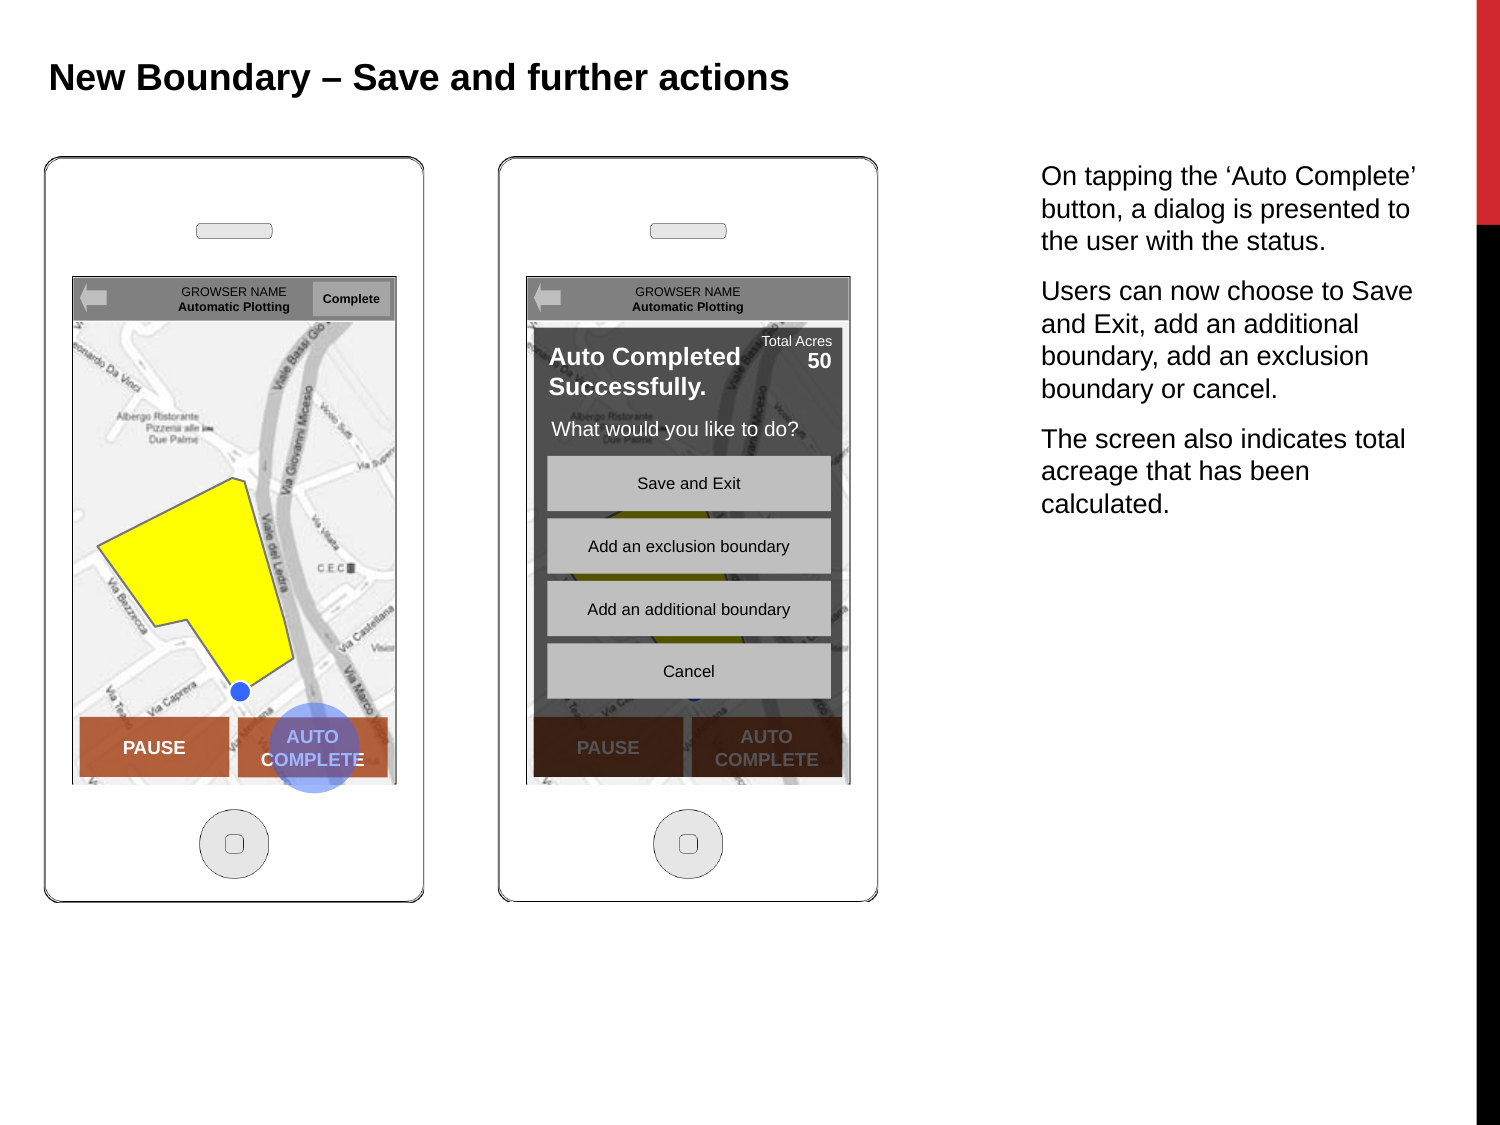

New Boundary – Save and further actions
On tapping the ‘Auto Complete’ button, a dialog is presented to the user with the status.
Users can now choose to Save and Exit, add an additional boundary, add an exclusion boundary or cancel.
The screen also indicates total acreage that has been calculated.
GROWSER NAME
Automatic Plotting
PAUSE
AUTO COMPLETE
GROWSER NAME
Automatic Plotting
Complete
PAUSE
AUTO COMPLETE
Total Acres
50
Auto Completed Successfully.
What would you like to do?
Save and Exit
Add an exclusion boundary
Add an additional boundary
Cancel